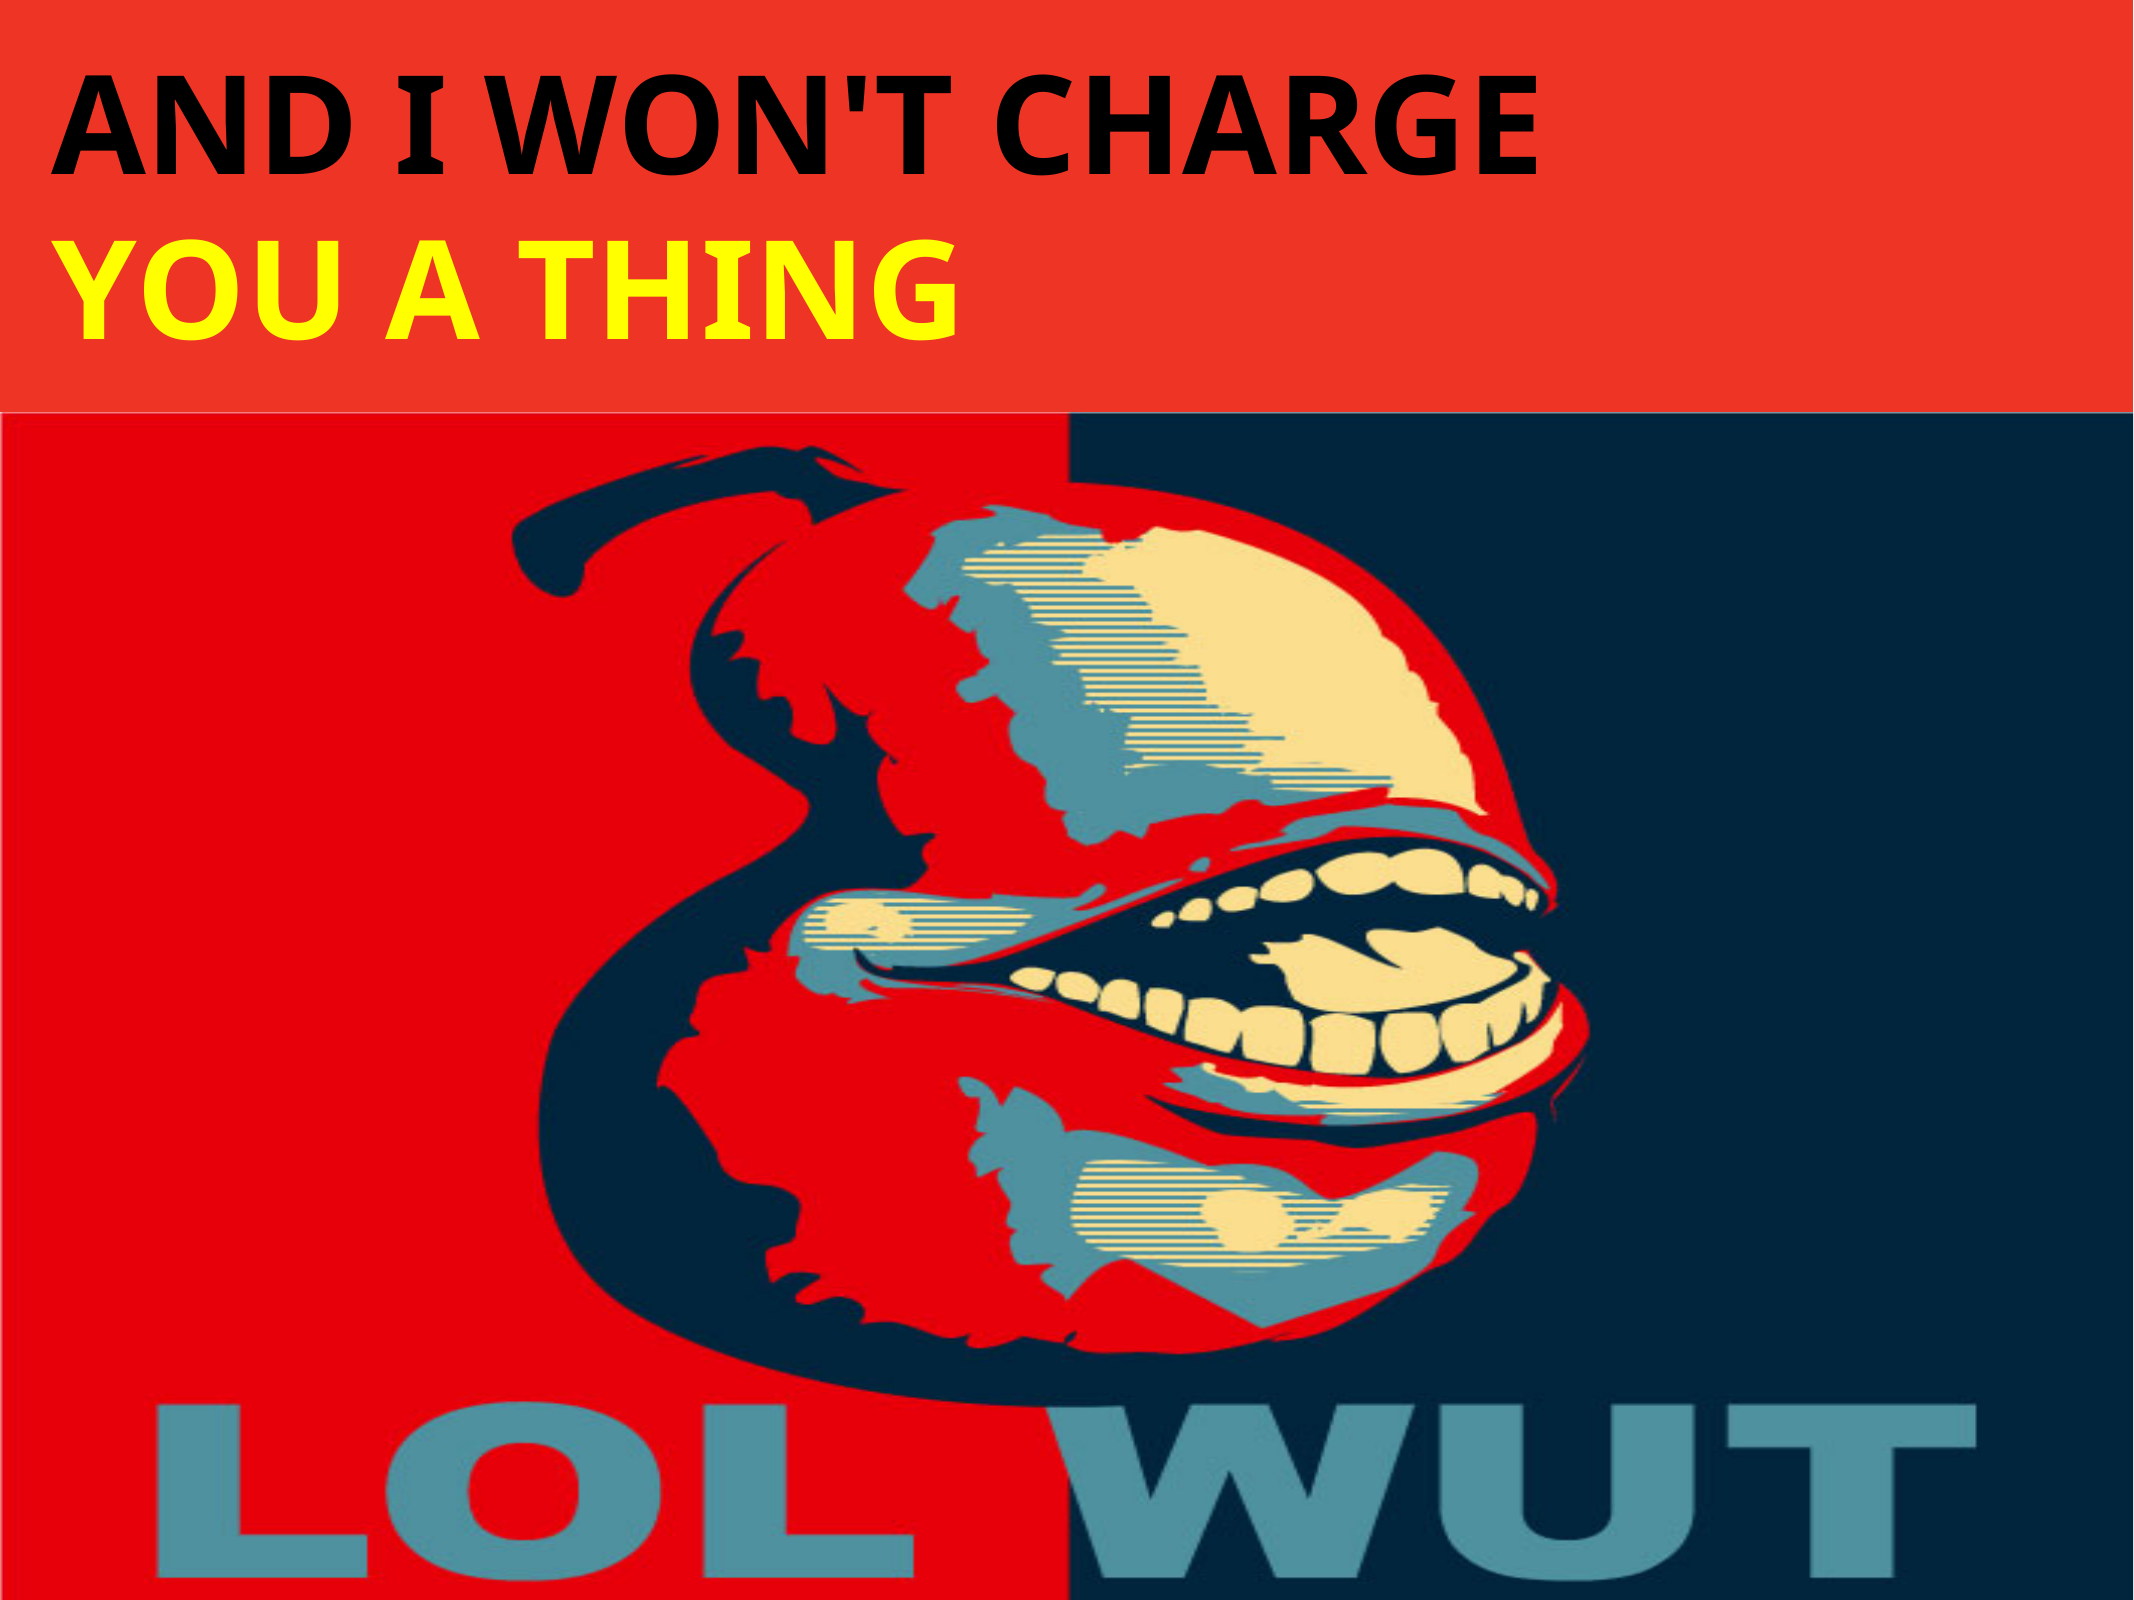

AND I WON'T CHARGE
YOU A THING